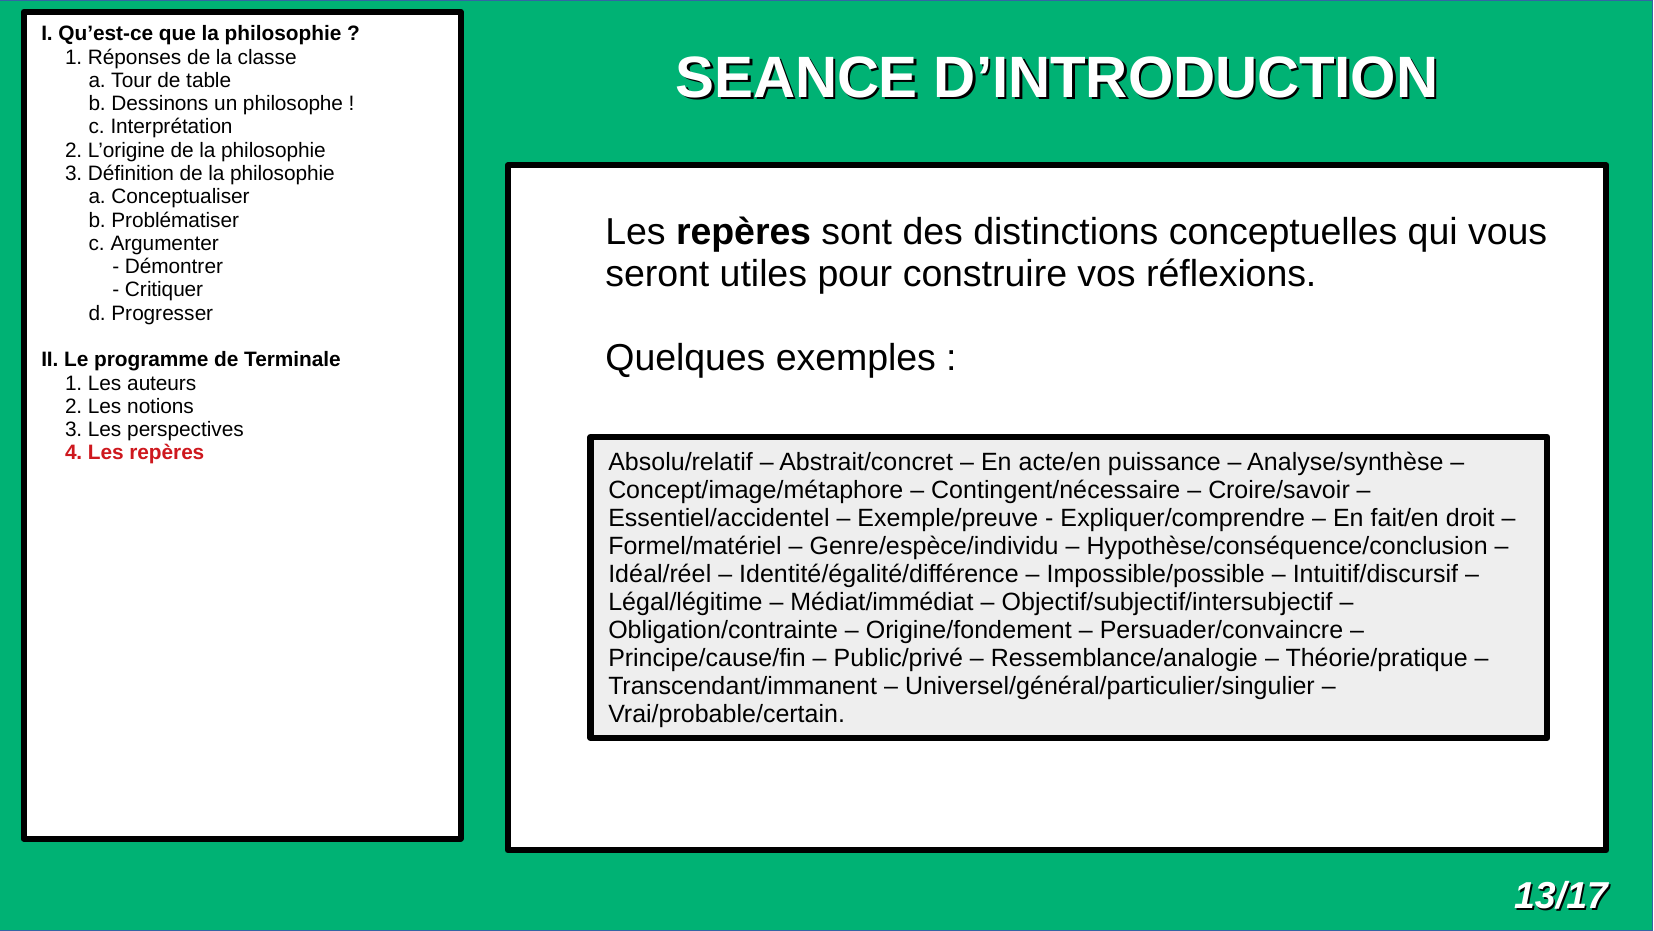

SEANCE D’INTRODUCTION
I. Qu’est-ce que la philosophie ?
	1. Réponses de la classe
		a. Tour de table
		b. Dessinons un philosophe !
		c. Interprétation
	2. L’origine de la philosophie
	3. Définition de la philosophie
		a. Conceptualiser
		b. Problématiser
		c. Argumenter
			- Démontrer
			- Critiquer
		d. Progresser
II. Le programme de Terminale
	1. Les auteurs
	2. Les notions
	3. Les perspectives
	4. Les repères
Les repères sont des distinctions conceptuelles qui vous seront utiles pour construire vos réflexions.
Quelques exemples :
Absolu/relatif – Abstrait/concret – En acte/en puissance – Analyse/synthèse –
Concept/image/métaphore – Contingent/nécessaire – Croire/savoir –
Essentiel/accidentel – Exemple/preuve - Expliquer/comprendre – En fait/en droit –
Formel/matériel – Genre/espèce/individu – Hypothèse/conséquence/conclusion –
Idéal/réel – Identité/égalité/différence – Impossible/possible – Intuitif/discursif –
Légal/légitime – Médiat/immédiat – Objectif/subjectif/intersubjectif –
Obligation/contrainte – Origine/fondement – Persuader/convaincre –
Principe/cause/fin – Public/privé – Ressemblance/analogie – Théorie/pratique –
Transcendant/immanent – Universel/général/particulier/singulier –
Vrai/probable/certain.